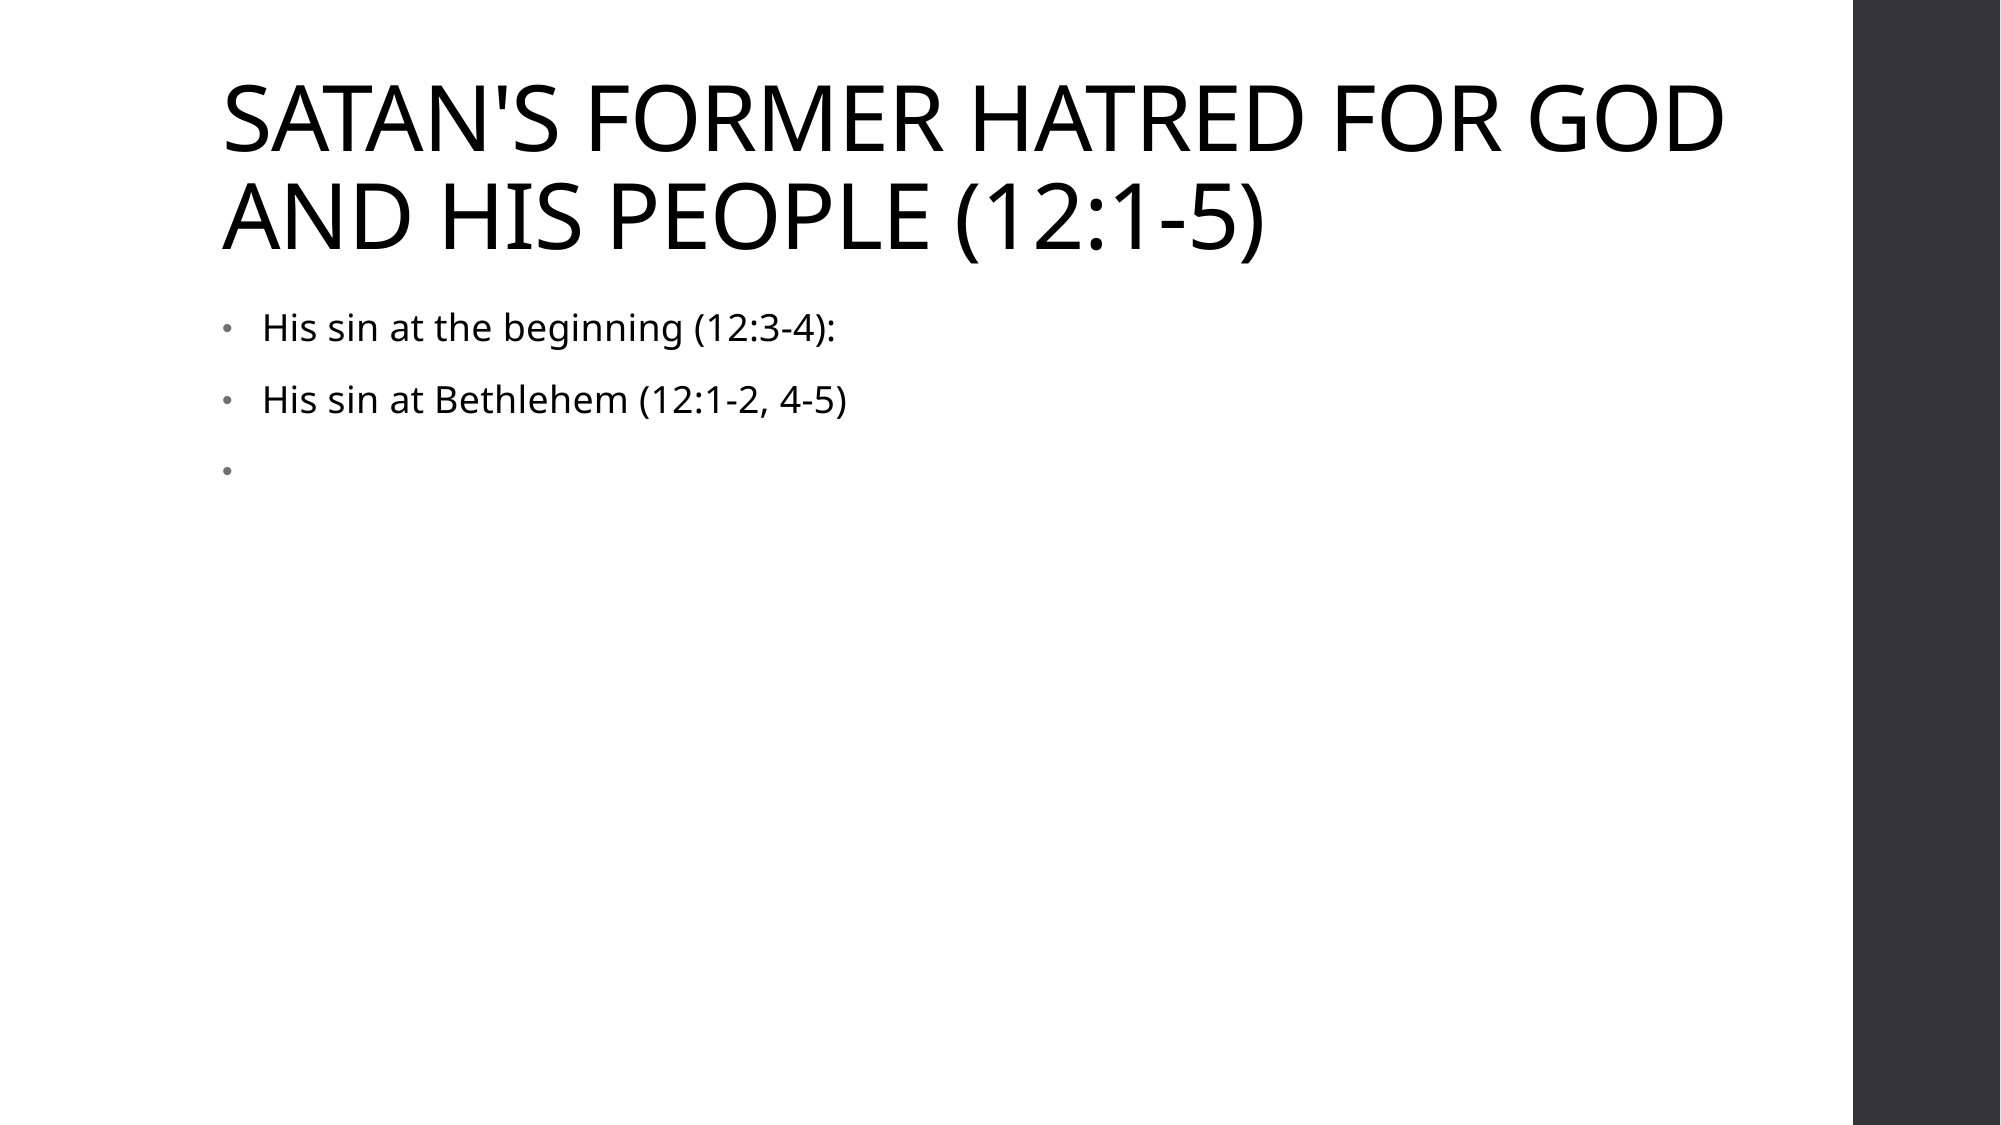

# SATAN'S FORMER HATRED FOR GOD AND HIS PEOPLE (12:1-5)
 His sin at the beginning (12:3-4):
 His sin at Bethlehem (12:1-2, 4-5)